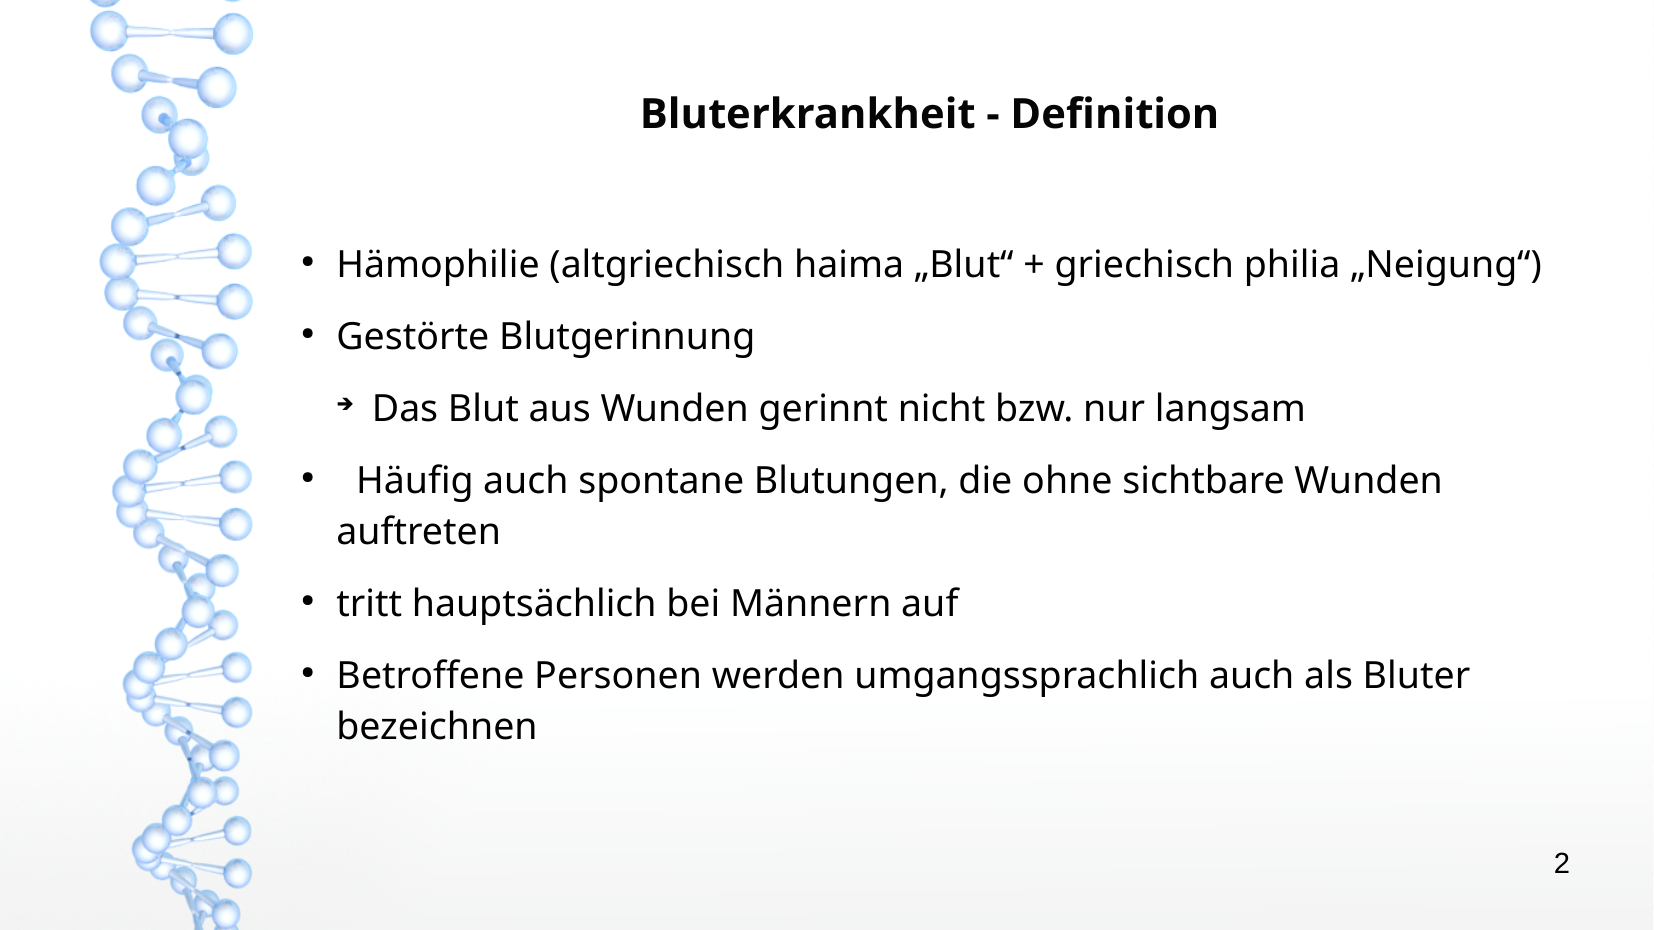

# Bluterkrankheit - Definition
Hämophilie (altgriechisch haima „Blut“ + griechisch philia „Neigung“)
Gestörte Blutgerinnung
Das Blut aus Wunden gerinnt nicht bzw. nur langsam
 Häufig auch spontane Blutungen, die ohne sichtbare Wunden auftreten
tritt hauptsächlich bei Männern auf
Betroffene Personen werden umgangssprachlich auch als Bluter bezeichnen
2